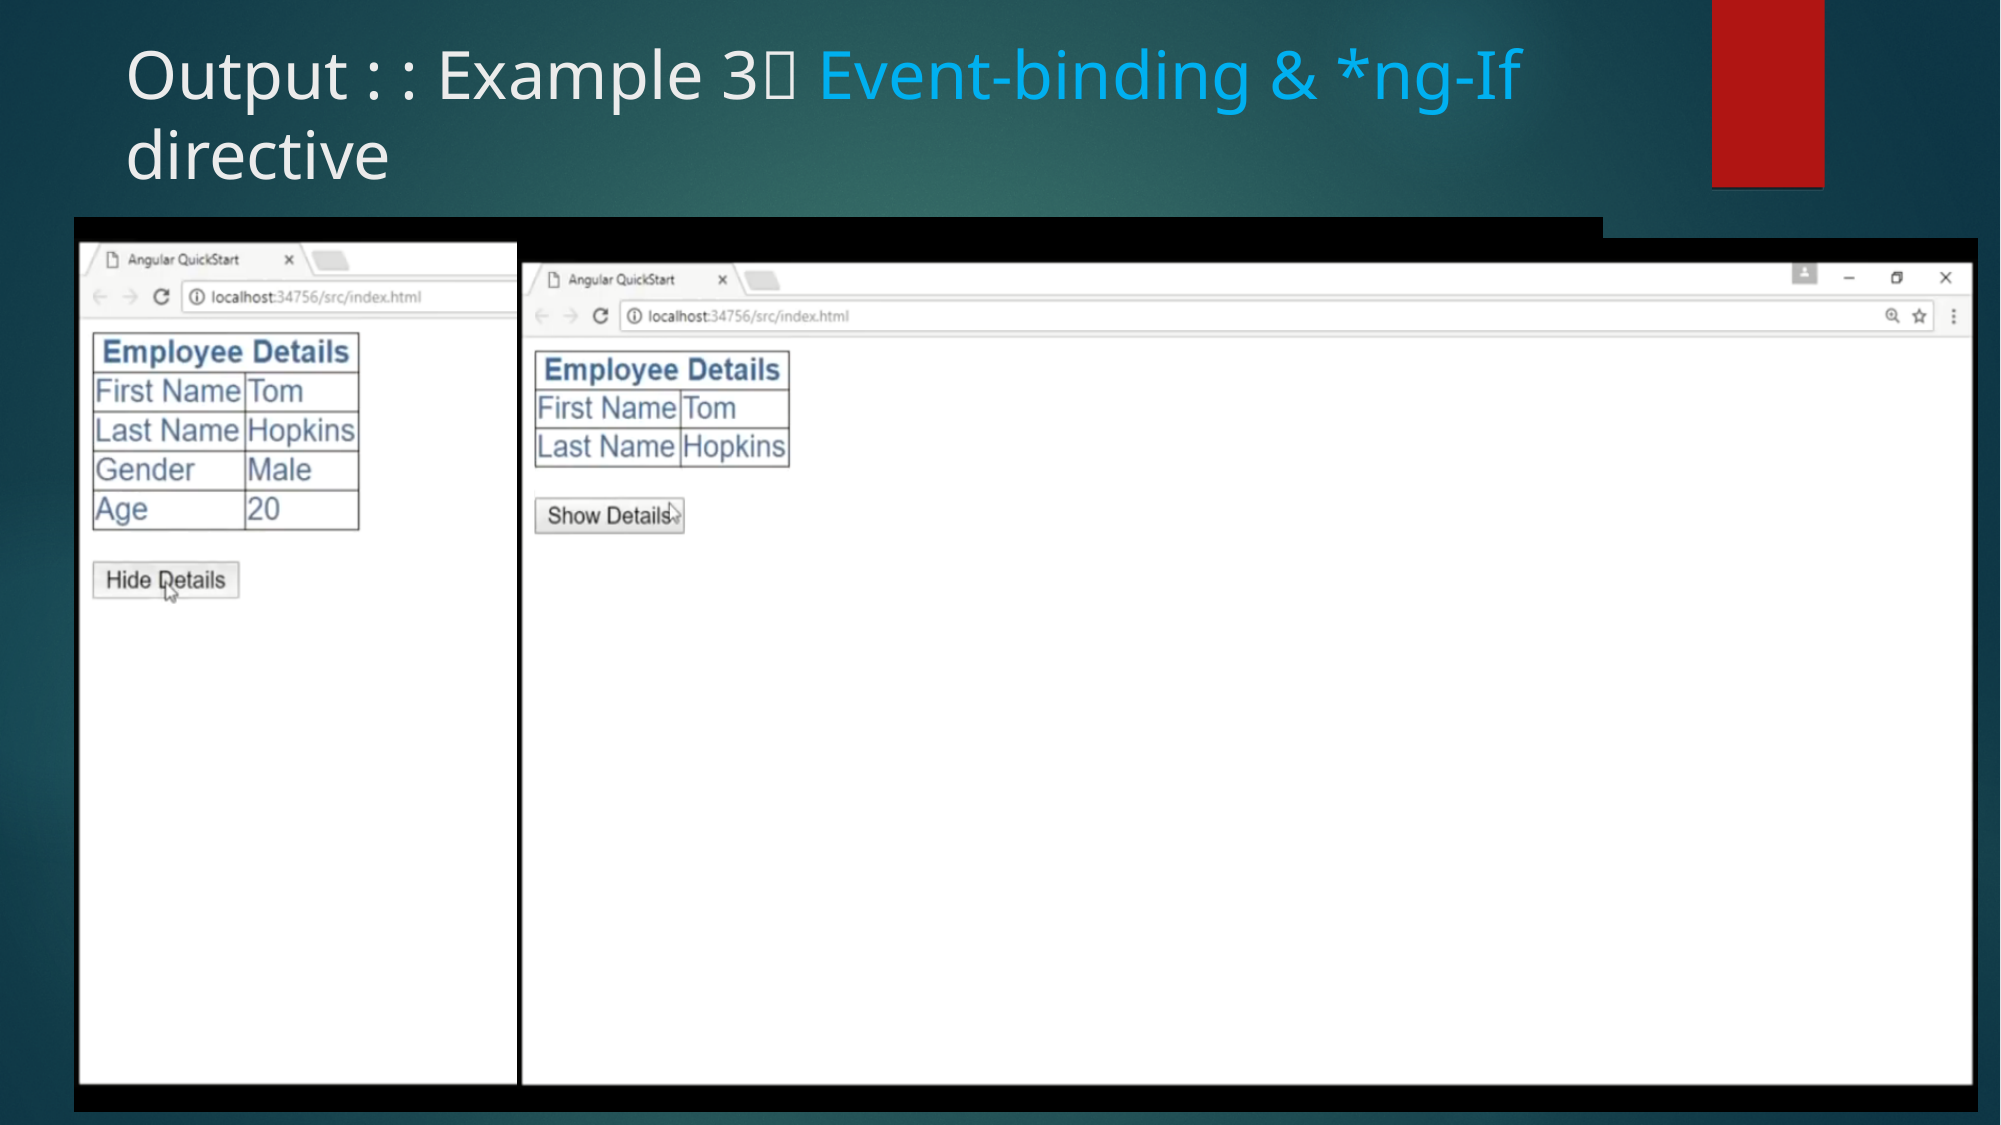

Output : : Example 3 Event-binding & *ng-If directive